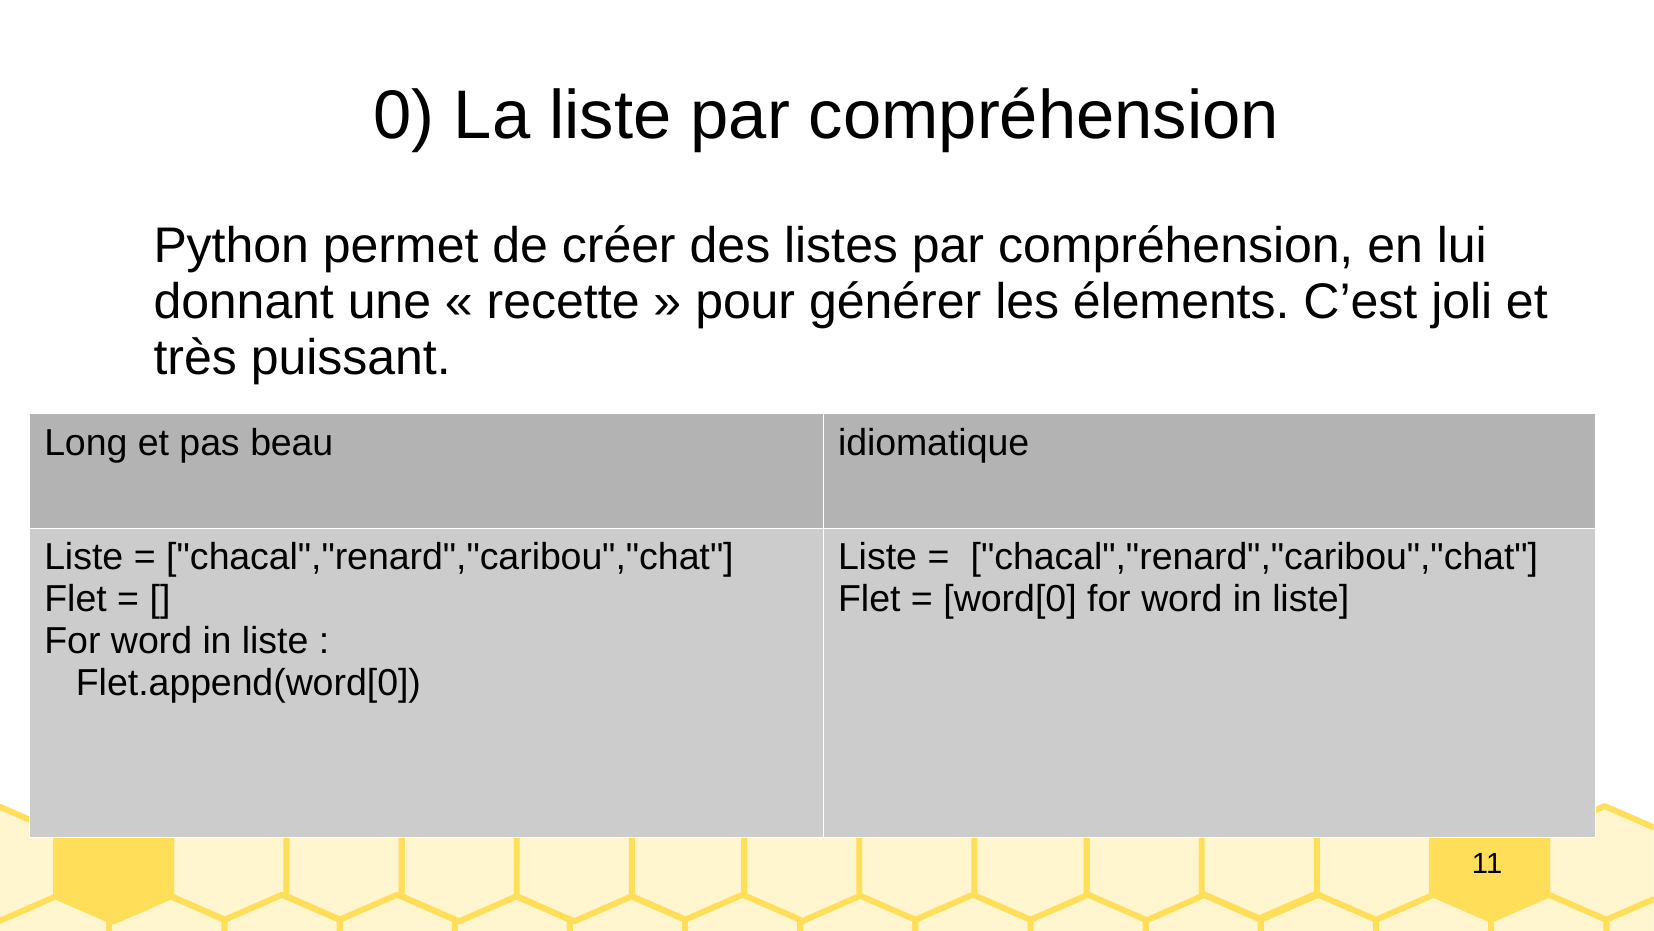

# 0) La liste par compréhension
Python permet de créer des listes par compréhension, en lui donnant une « recette » pour générer les élements. C’est joli et très puissant.
| Long et pas beau | idiomatique |
| --- | --- |
| Liste = ["chacal","renard","caribou","chat"] Flet = [] For word in liste : Flet.append(word[0]) | Liste = ["chacal","renard","caribou","chat"] Flet = [word[0] for word in liste] |